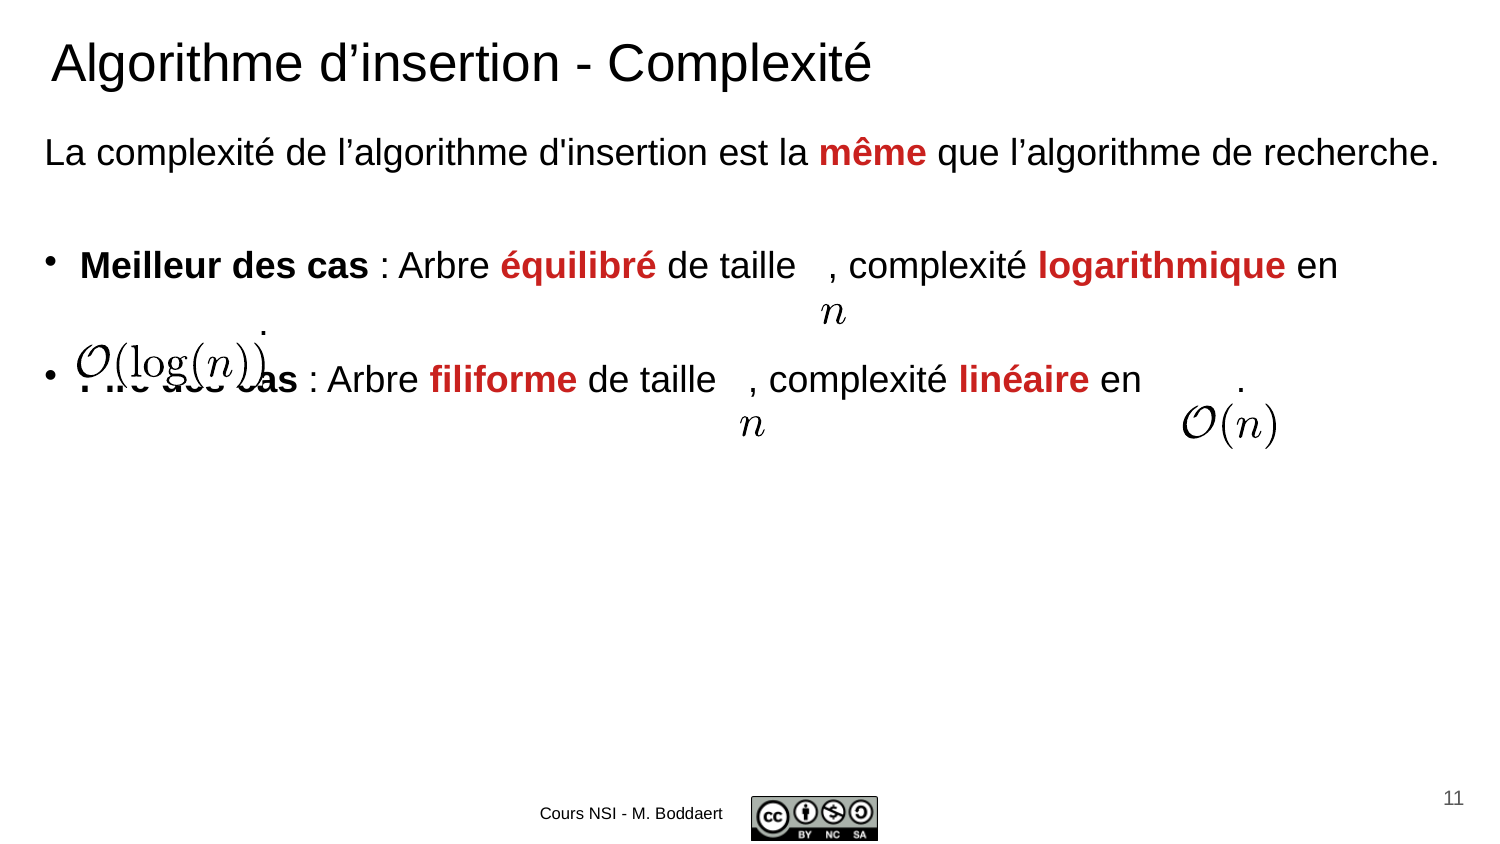

# Algorithme d’insertion - Complexité
La complexité de l’algorithme d'insertion est la même que l’algorithme de recherche.
Meilleur des cas : Arbre équilibré de taille , complexité logarithmique en
 .
Pire des cas : Arbre filiforme de taille , complexité linéaire en .